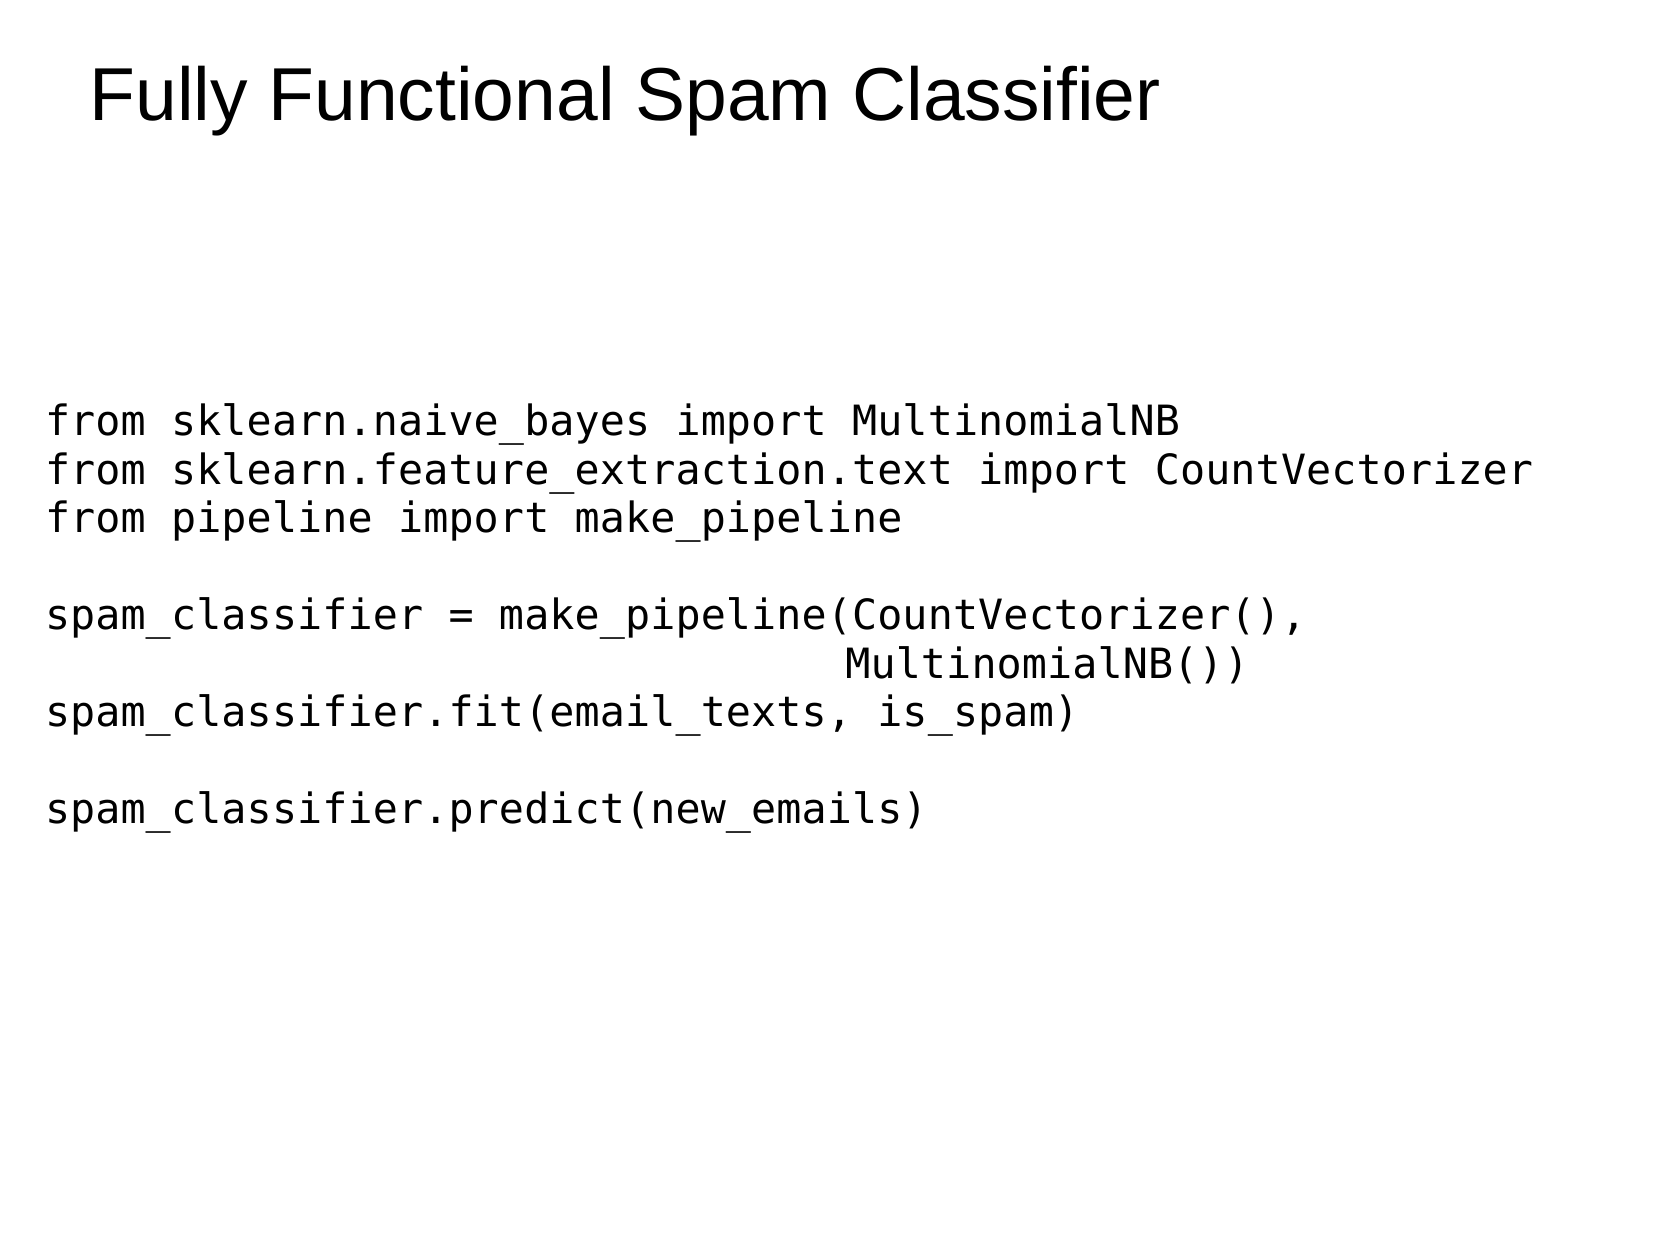

Fully Functional Spam Classifier
# from sklearn.naive_bayes import MultinomialNB
from sklearn.feature_extraction.text import CountVectorizer
from pipeline import make_pipeline
spam_classifier = make_pipeline(CountVectorizer(),
										 MultinomialNB())
spam_classifier.fit(email_texts, is_spam)
spam_classifier.predict(new_emails)